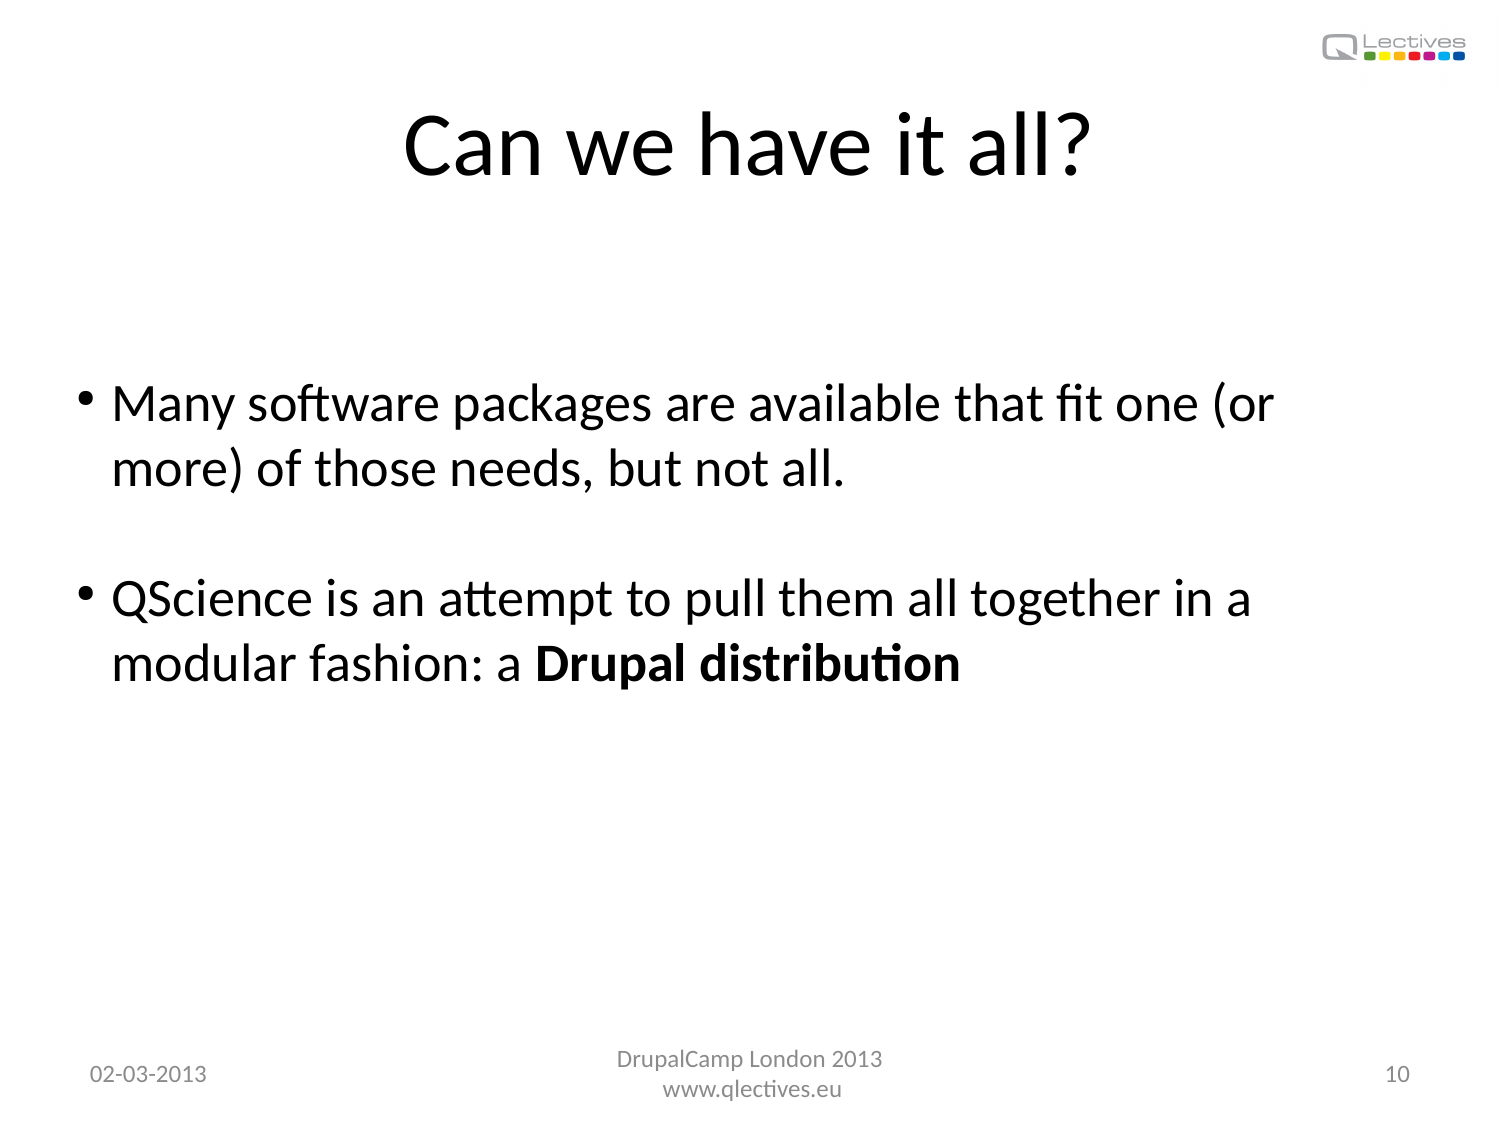

Can we have it all?
Many software packages are available that fit one (or more) of those needs, but not all.
QScience is an attempt to pull them all together in a modular fashion: a Drupal distribution
02-03-2013
DrupalCamp London 2013
 www.qlectives.eu